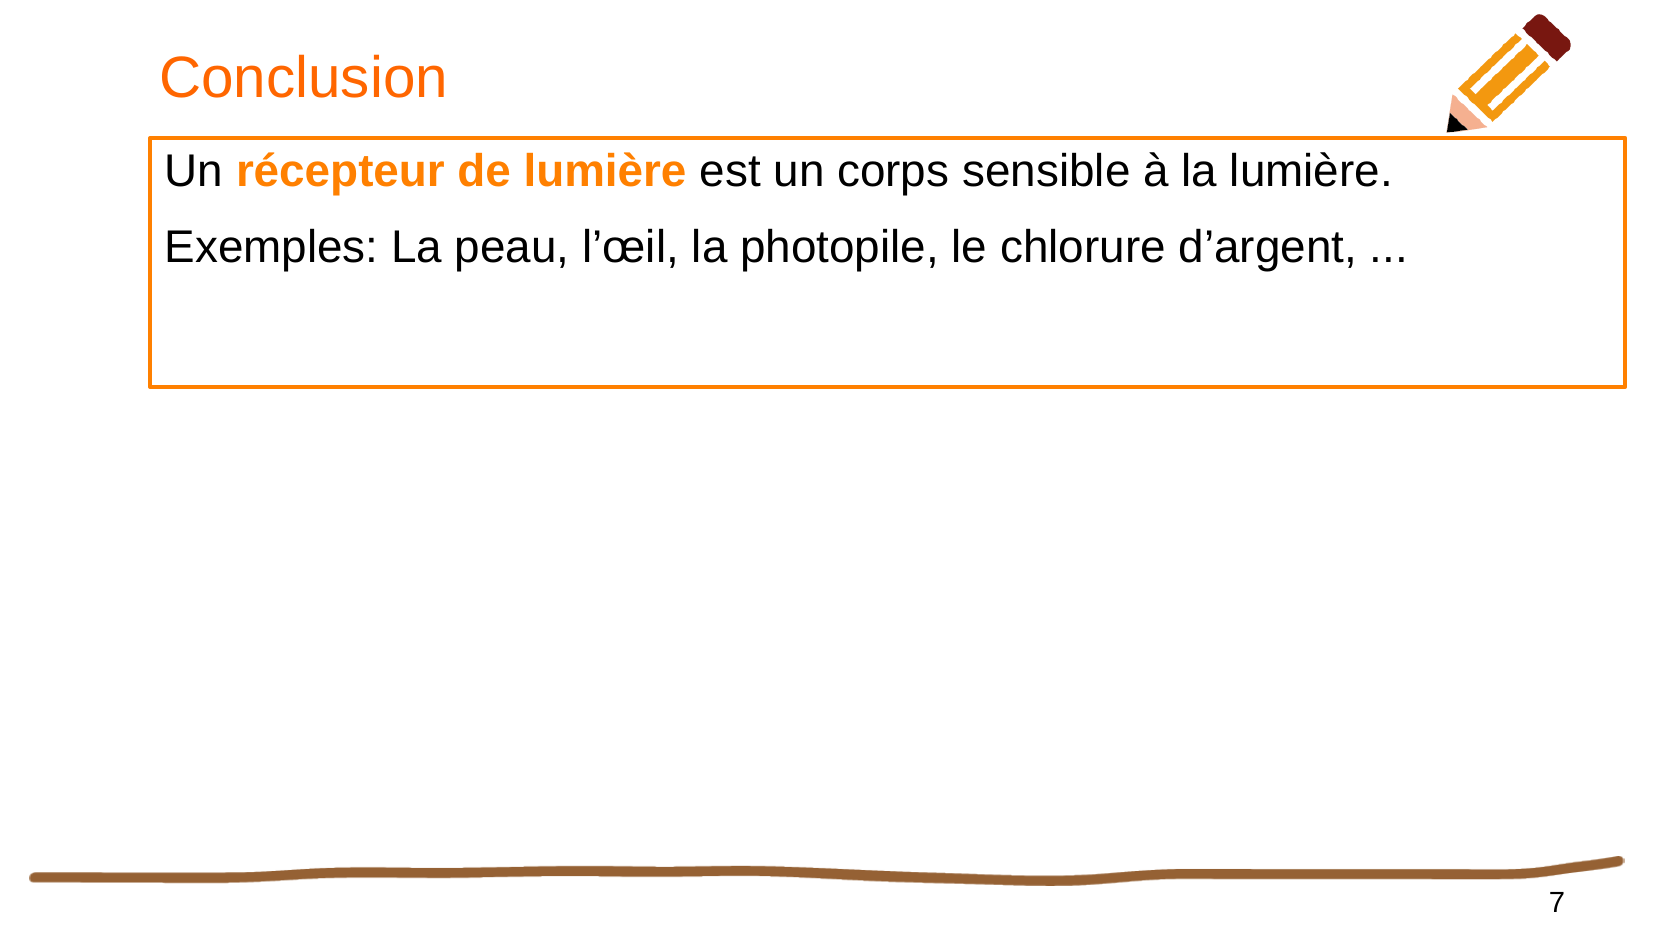

# Conclusion
Un récepteur de lumière est un corps sensible à la lumière.
Exemples: La peau, l’œil, la photopile, le chlorure d’argent, ...
7